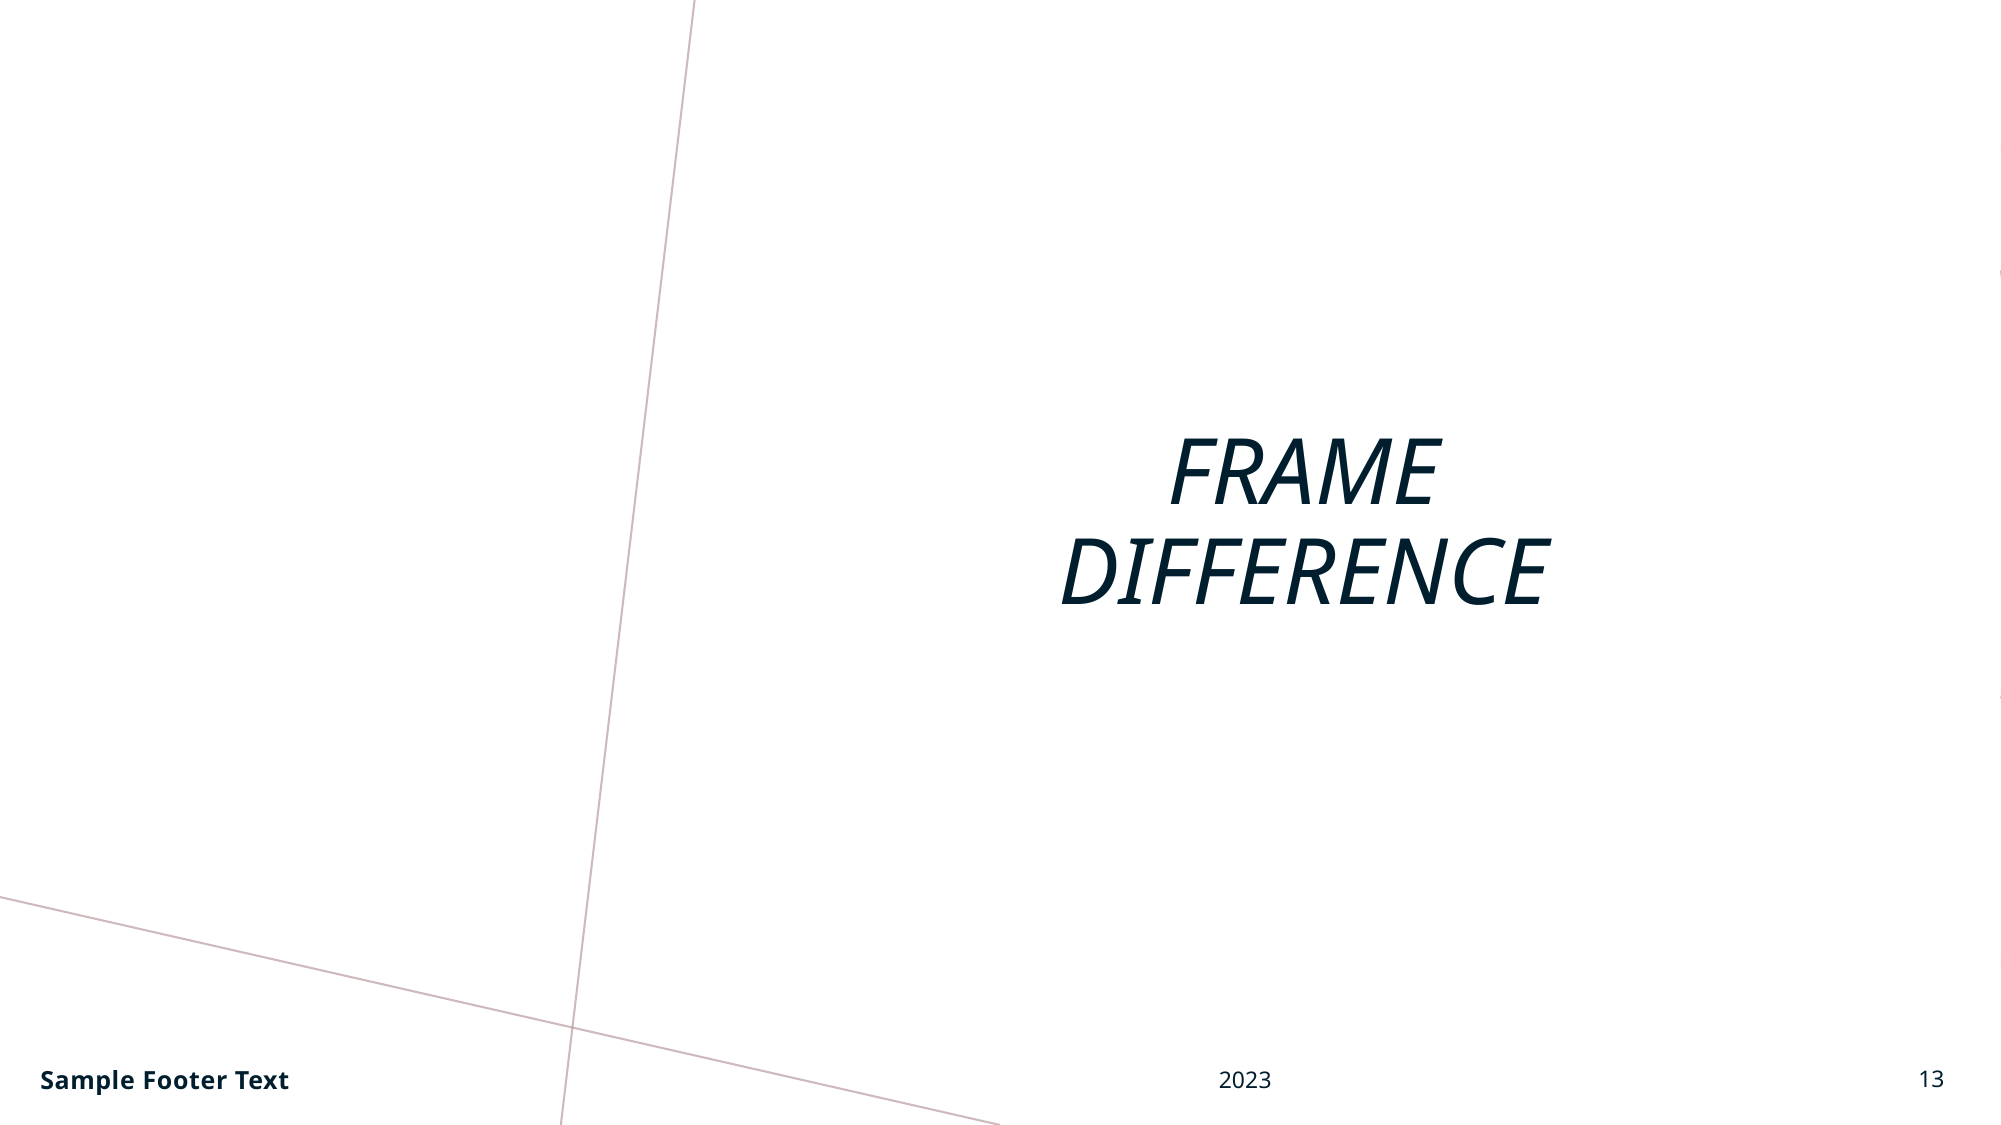

# Frame difference
Sample Footer Text
2023